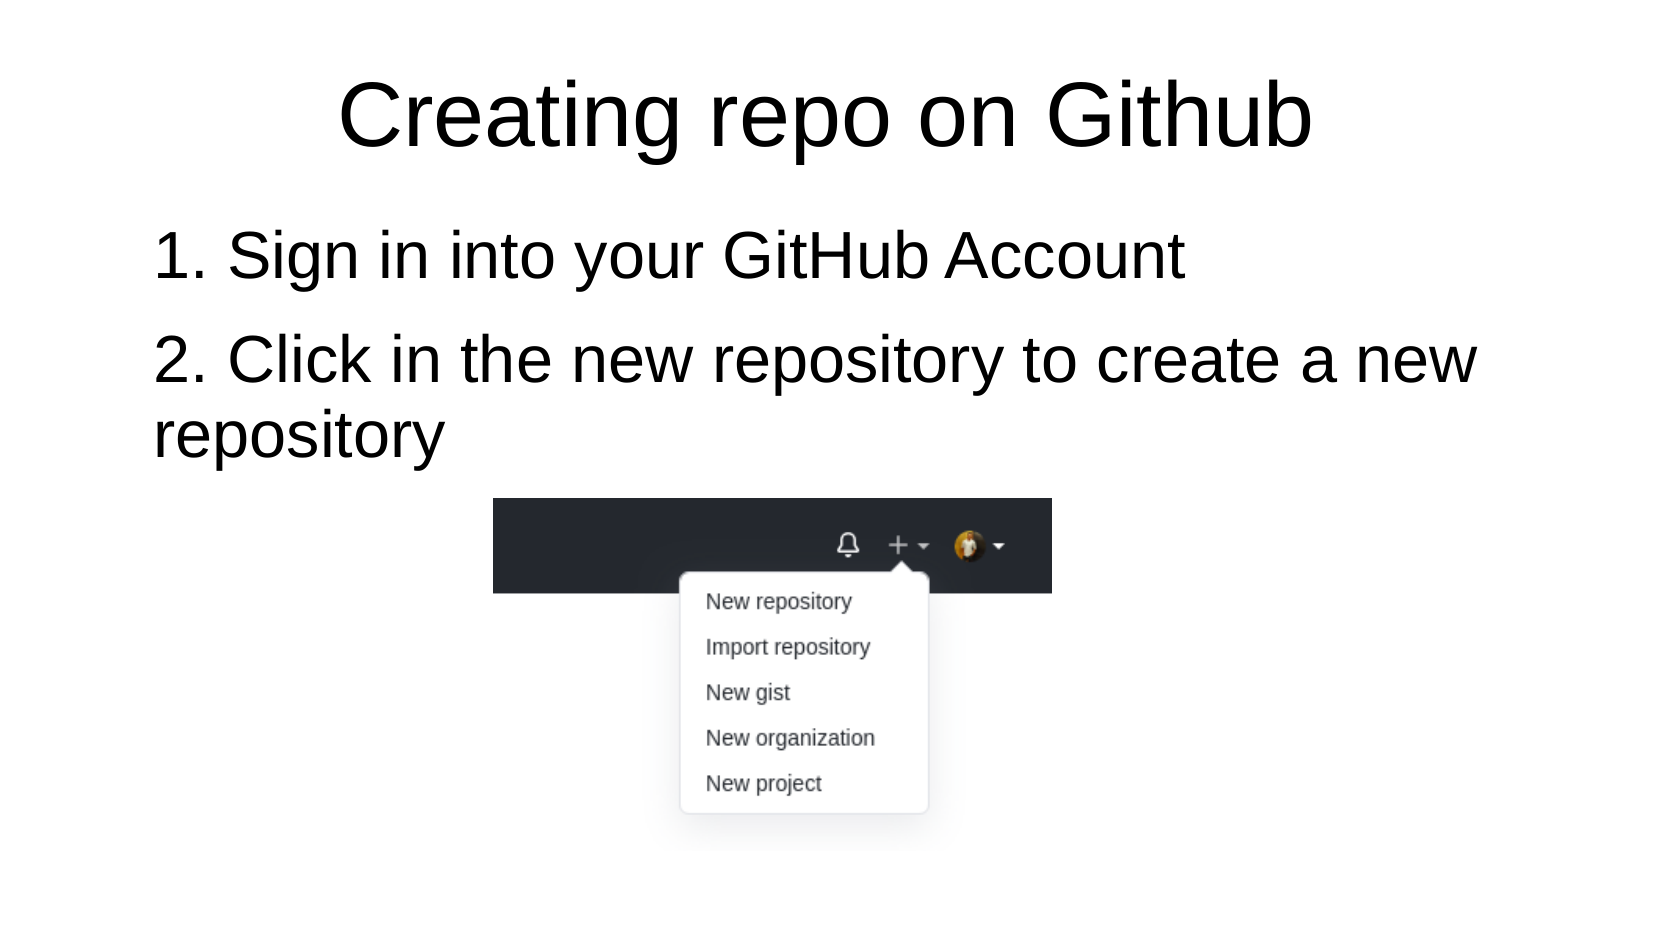

# Creating repo on Github
1. Sign in into your GitHub Account
2. Click in the new repository to create a new repository